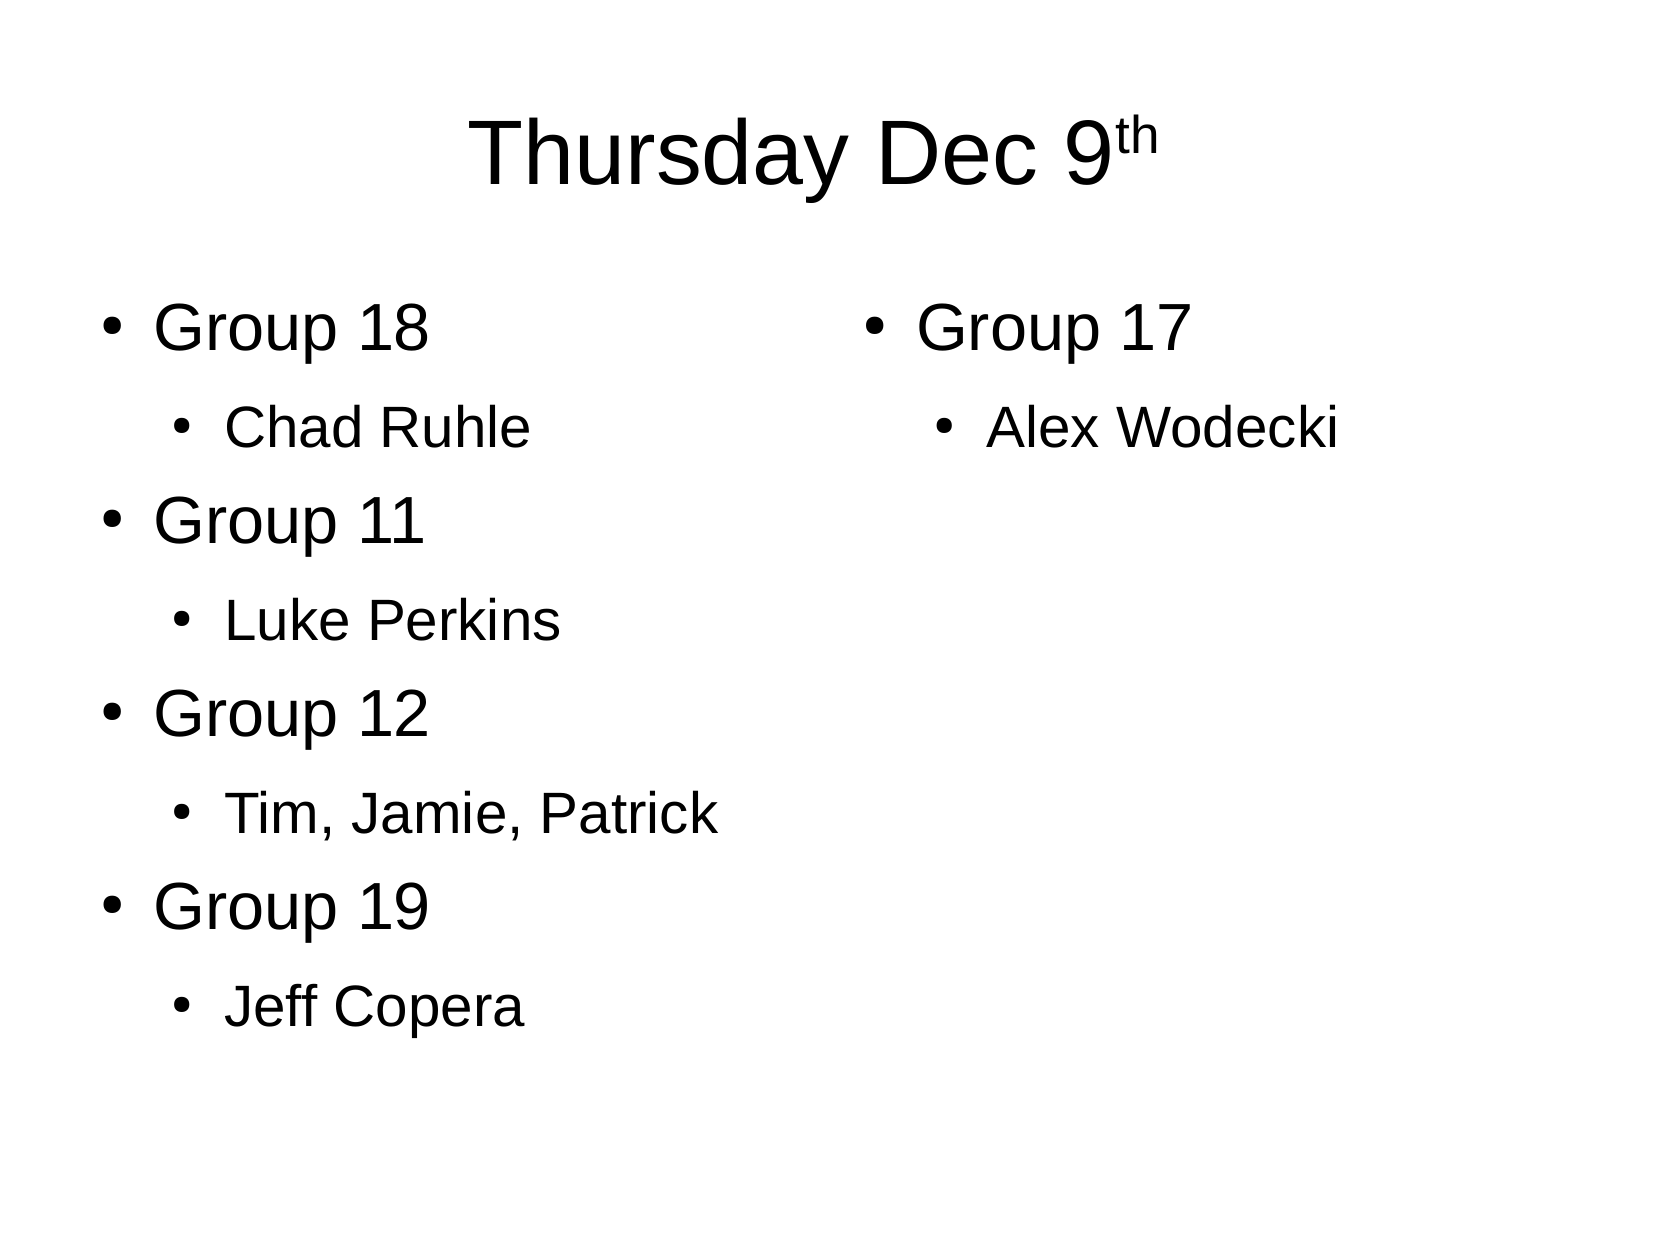

# Thursday Dec 9th
Group 18
Chad Ruhle
Group 11
Luke Perkins
Group 12
Tim, Jamie, Patrick
Group 19
Jeff Copera
Group 17
Alex Wodecki